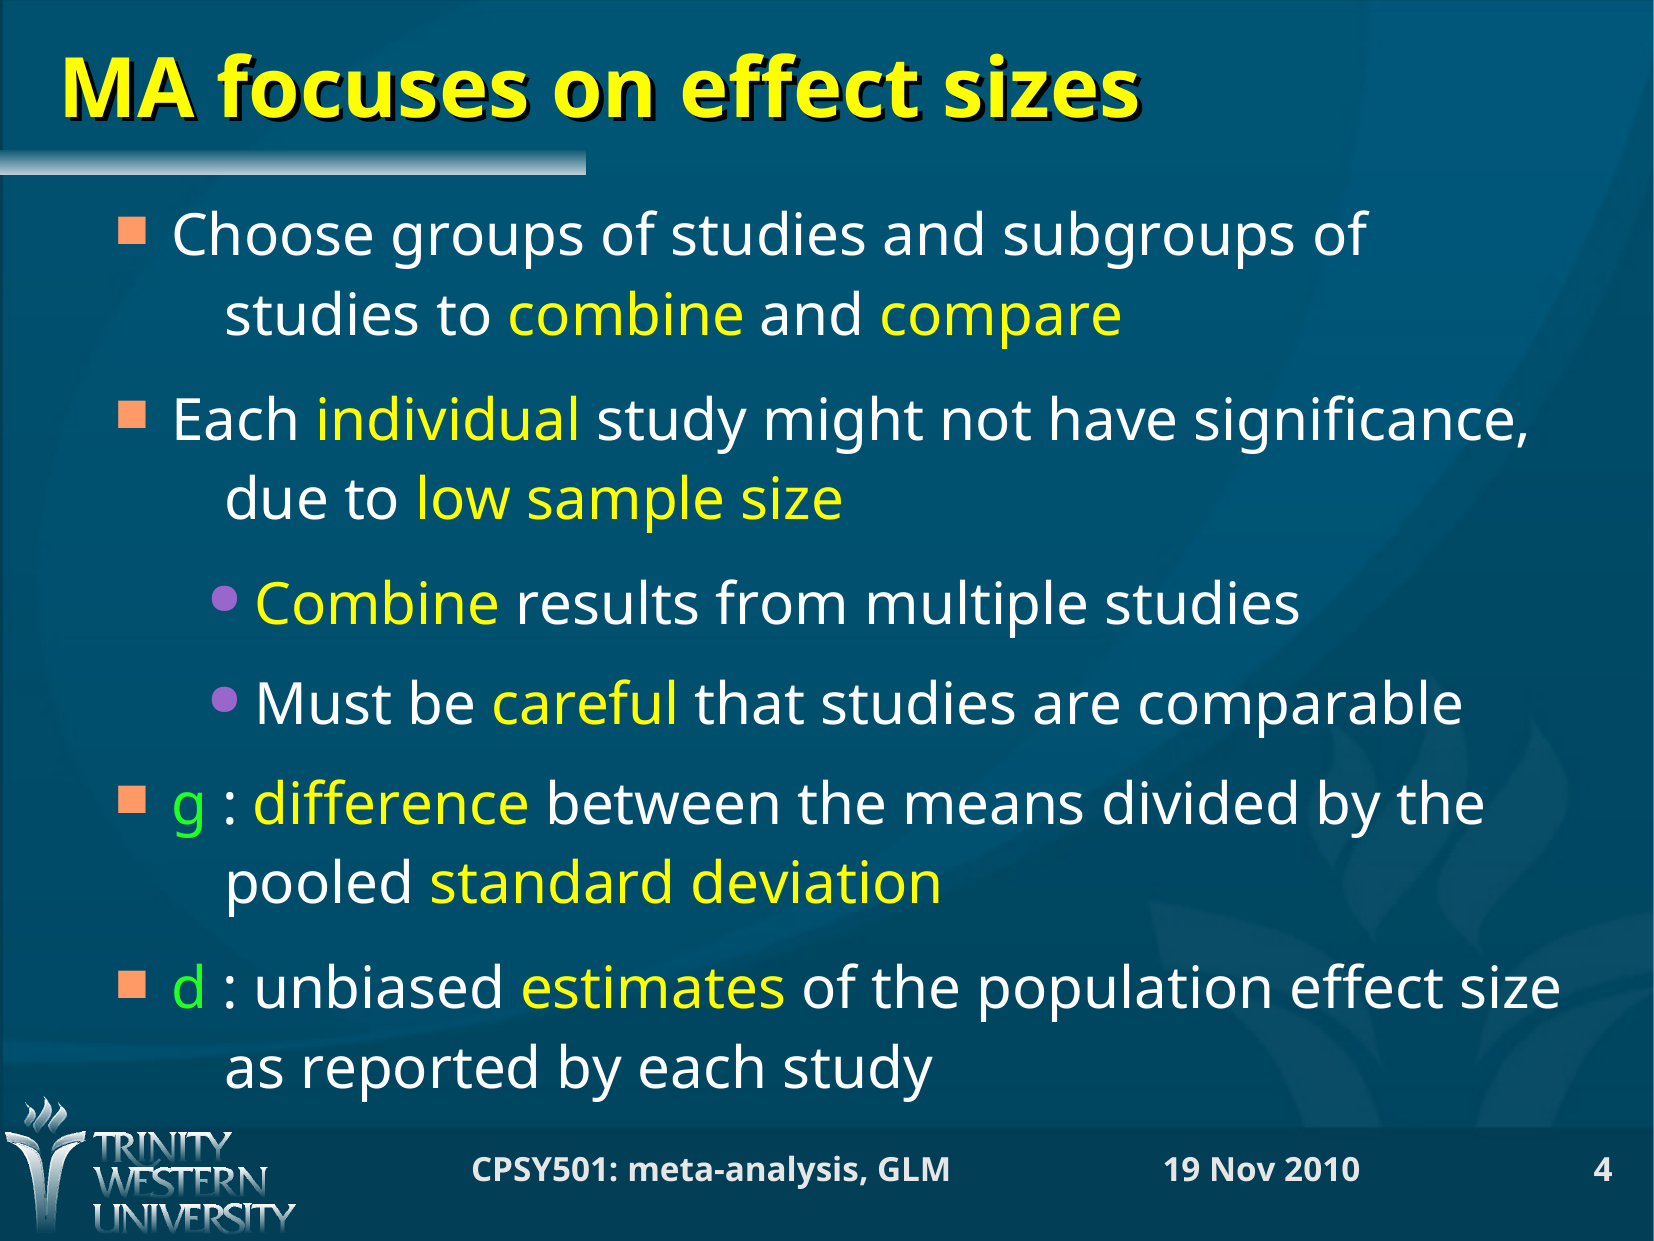

# MA focuses on effect sizes
Choose groups of studies and subgroups of studies to combine and compare
Each individual study might not have significance, due to low sample size
Combine results from multiple studies
Must be careful that studies are comparable
g : difference between the means divided by the pooled standard deviation
d : unbiased estimates of the population effect size as reported by each study
CPSY501: meta-analysis, GLM
19 Nov 2010
4